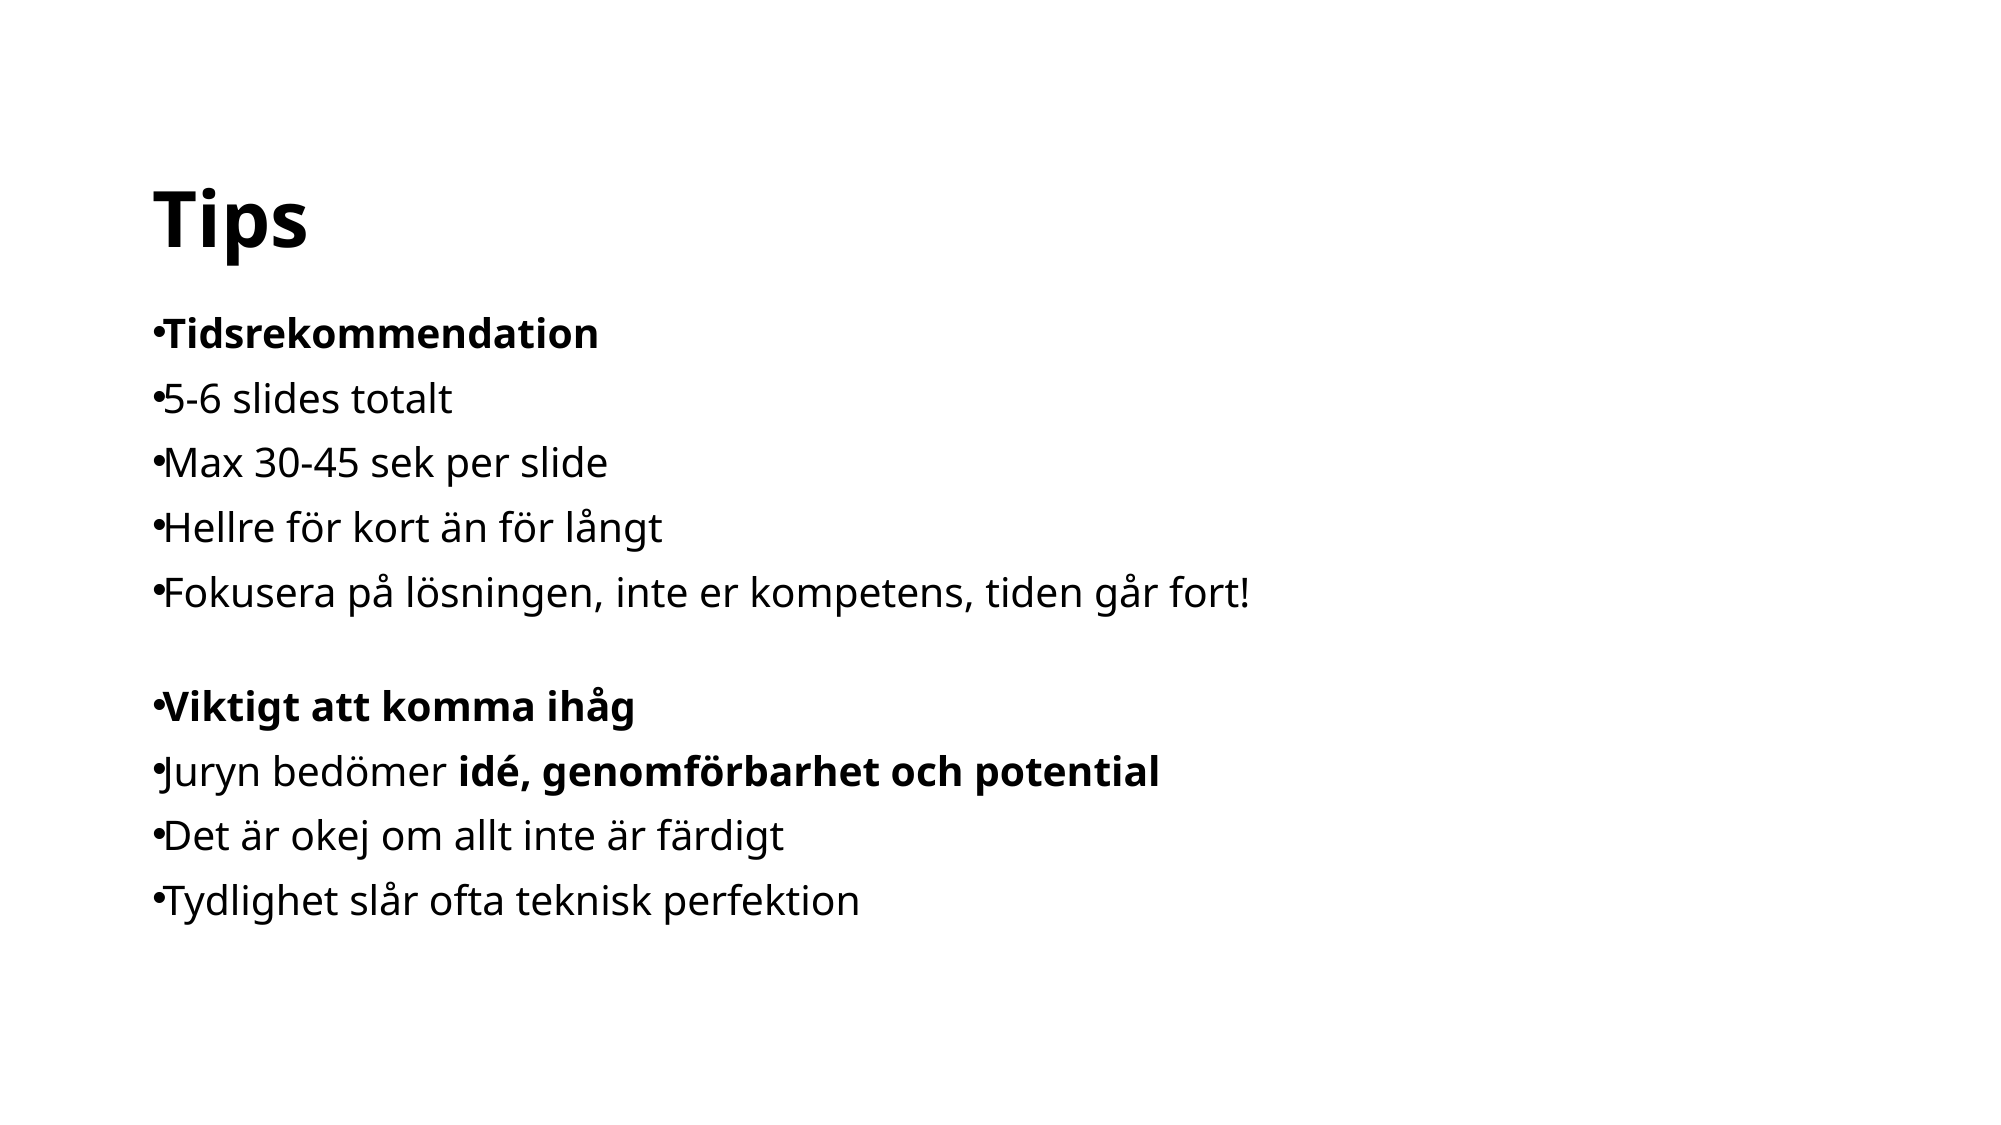

# Tips
Tidsrekommendation
5-6 slides totalt
Max 30-45 sek per slide
Hellre för kort än för långt
Fokusera på lösningen, inte er kompetens, tiden går fort!
Viktigt att komma ihåg
Juryn bedömer idé, genomförbarhet och potential
Det är okej om allt inte är färdigt
Tydlighet slår ofta teknisk perfektion